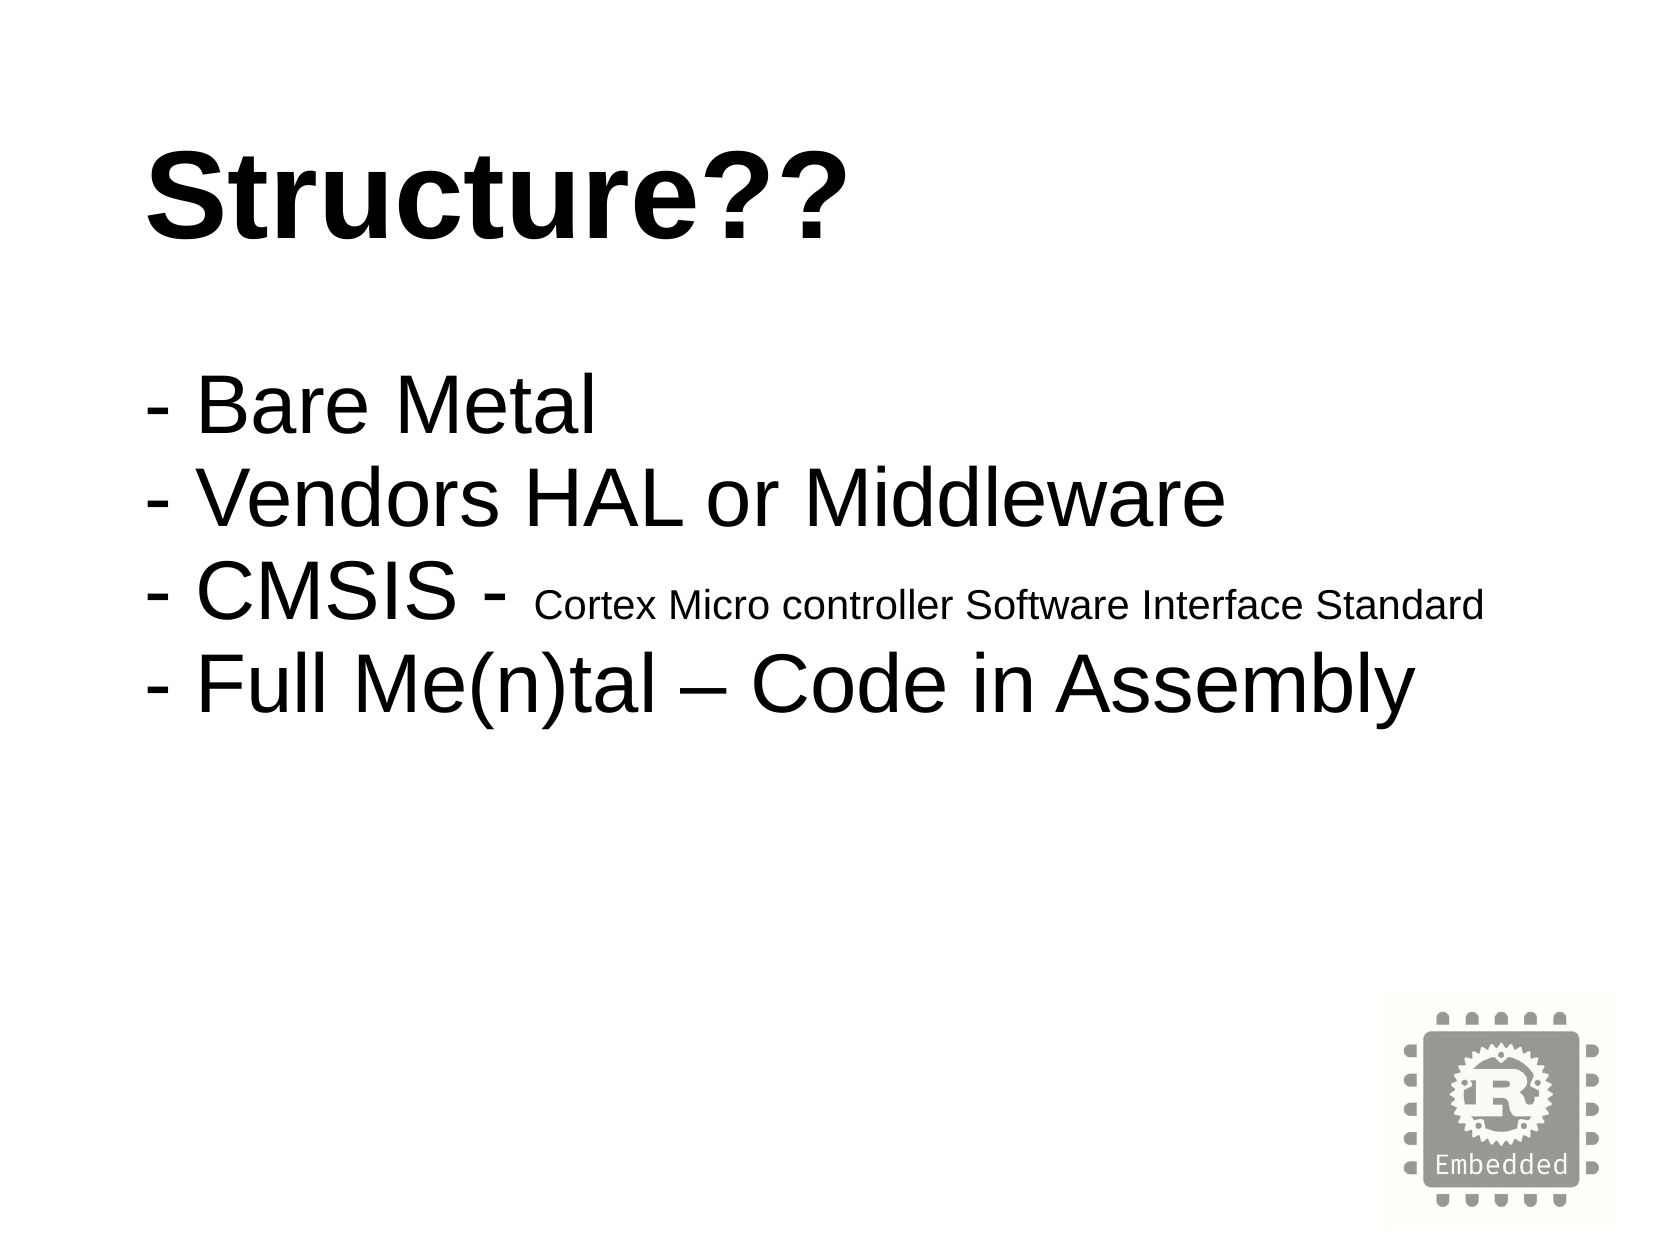

Structure??
- Bare Metal
- Vendors HAL or Middleware
- CMSIS - Cortex Micro controller Software Interface Standard
- Full Me(n)tal – Code in Assembly